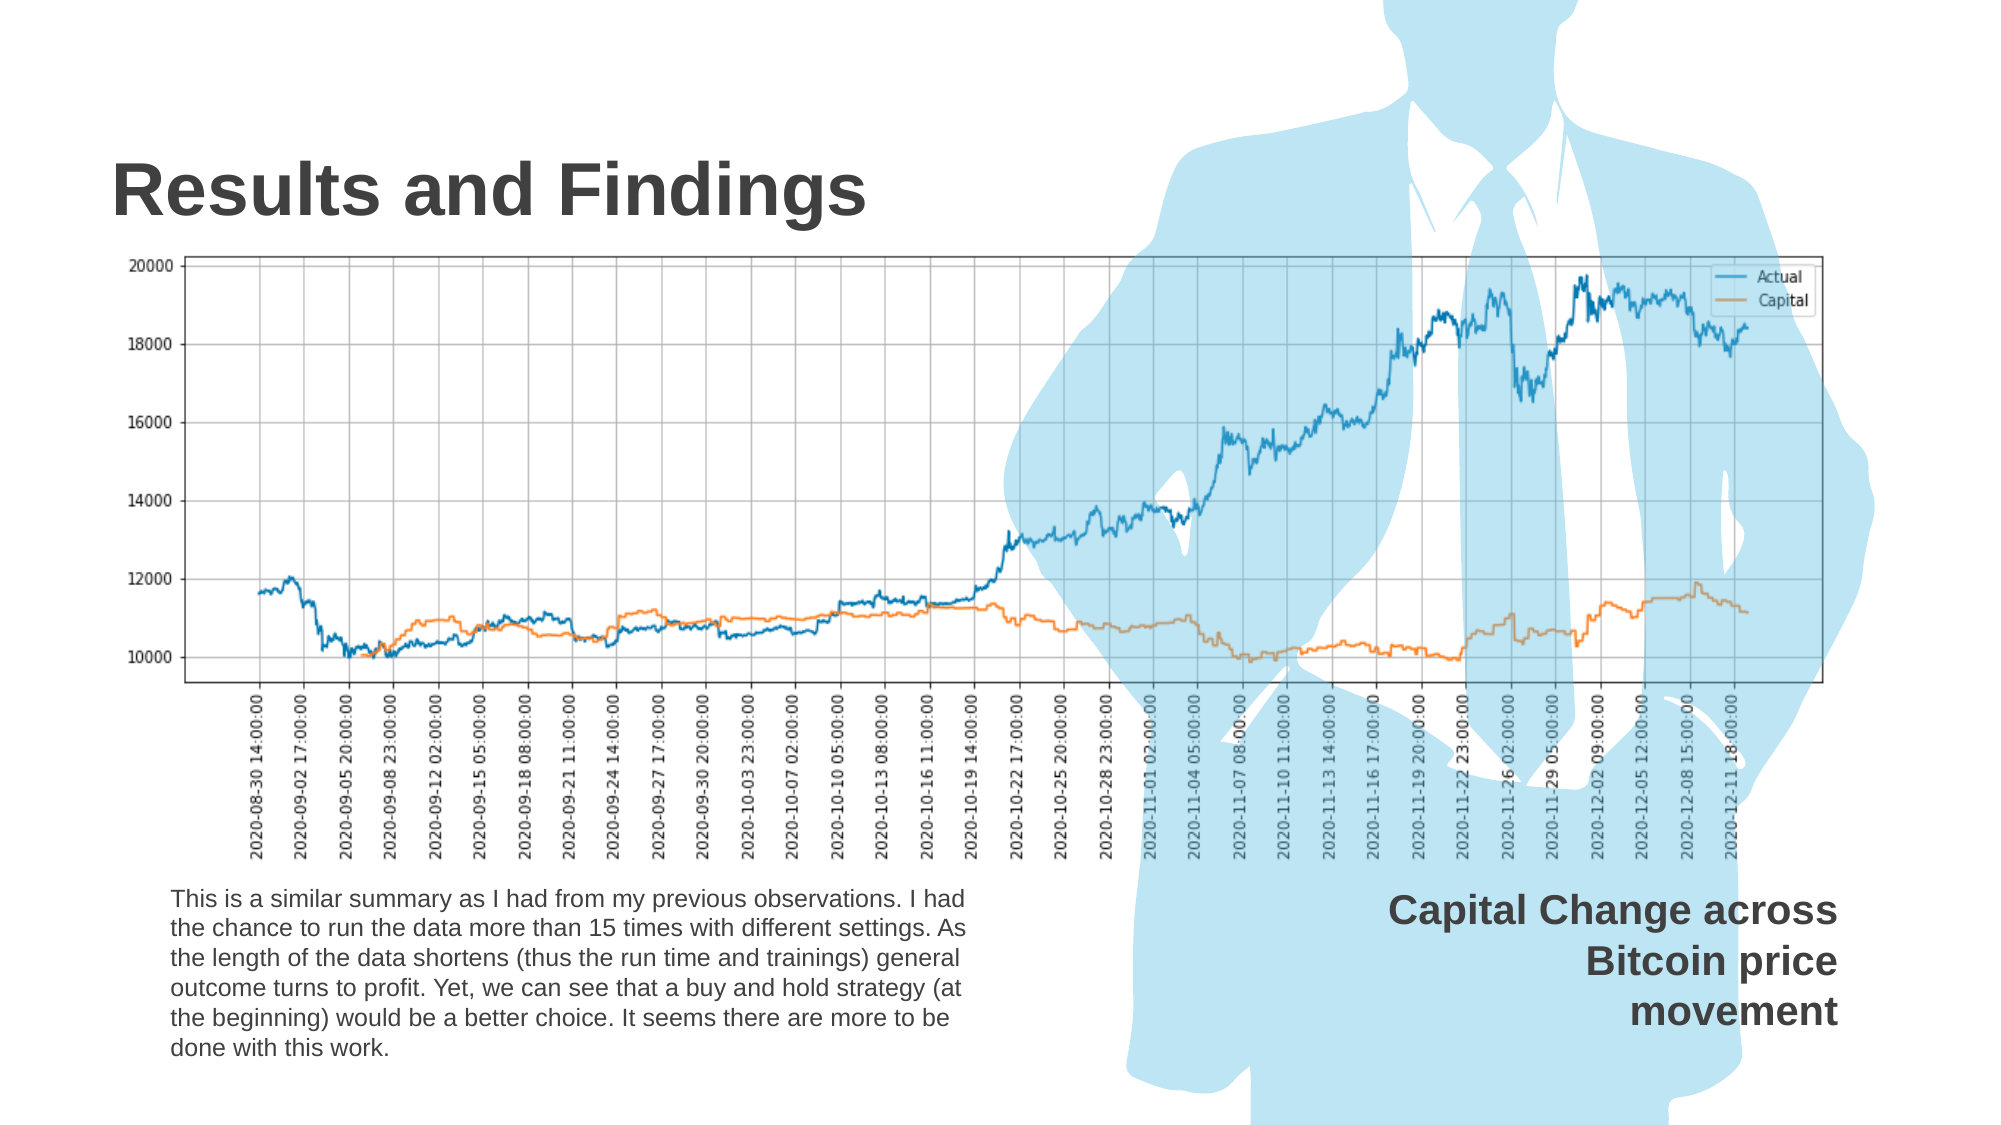

Results and Findings
This is a similar summary as I had from my previous observations. I had the chance to run the data more than 15 times with different settings. As the length of the data shortens (thus the run time and trainings) general outcome turns to profit. Yet, we can see that a buy and hold strategy (at the beginning) would be a better choice. It seems there are more to be done with this work.
Capital Change across Bitcoin price movement